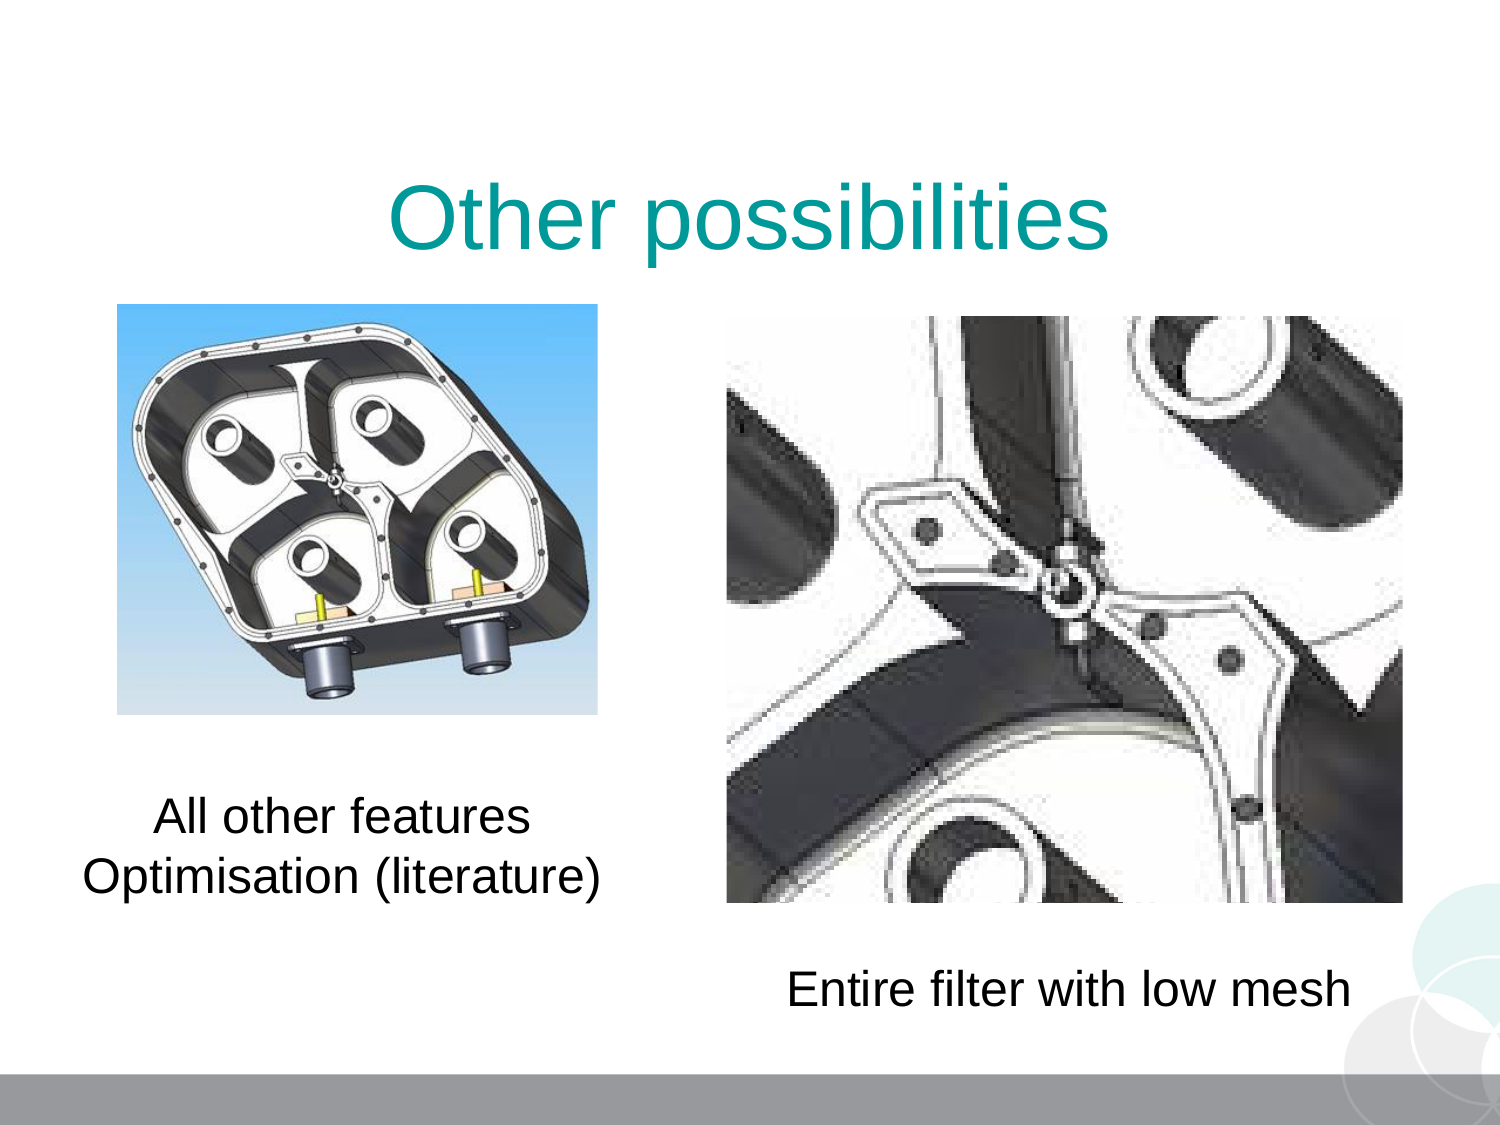

# Other possibilities
All other features
Optimisation (literature)
Entire filter with low mesh